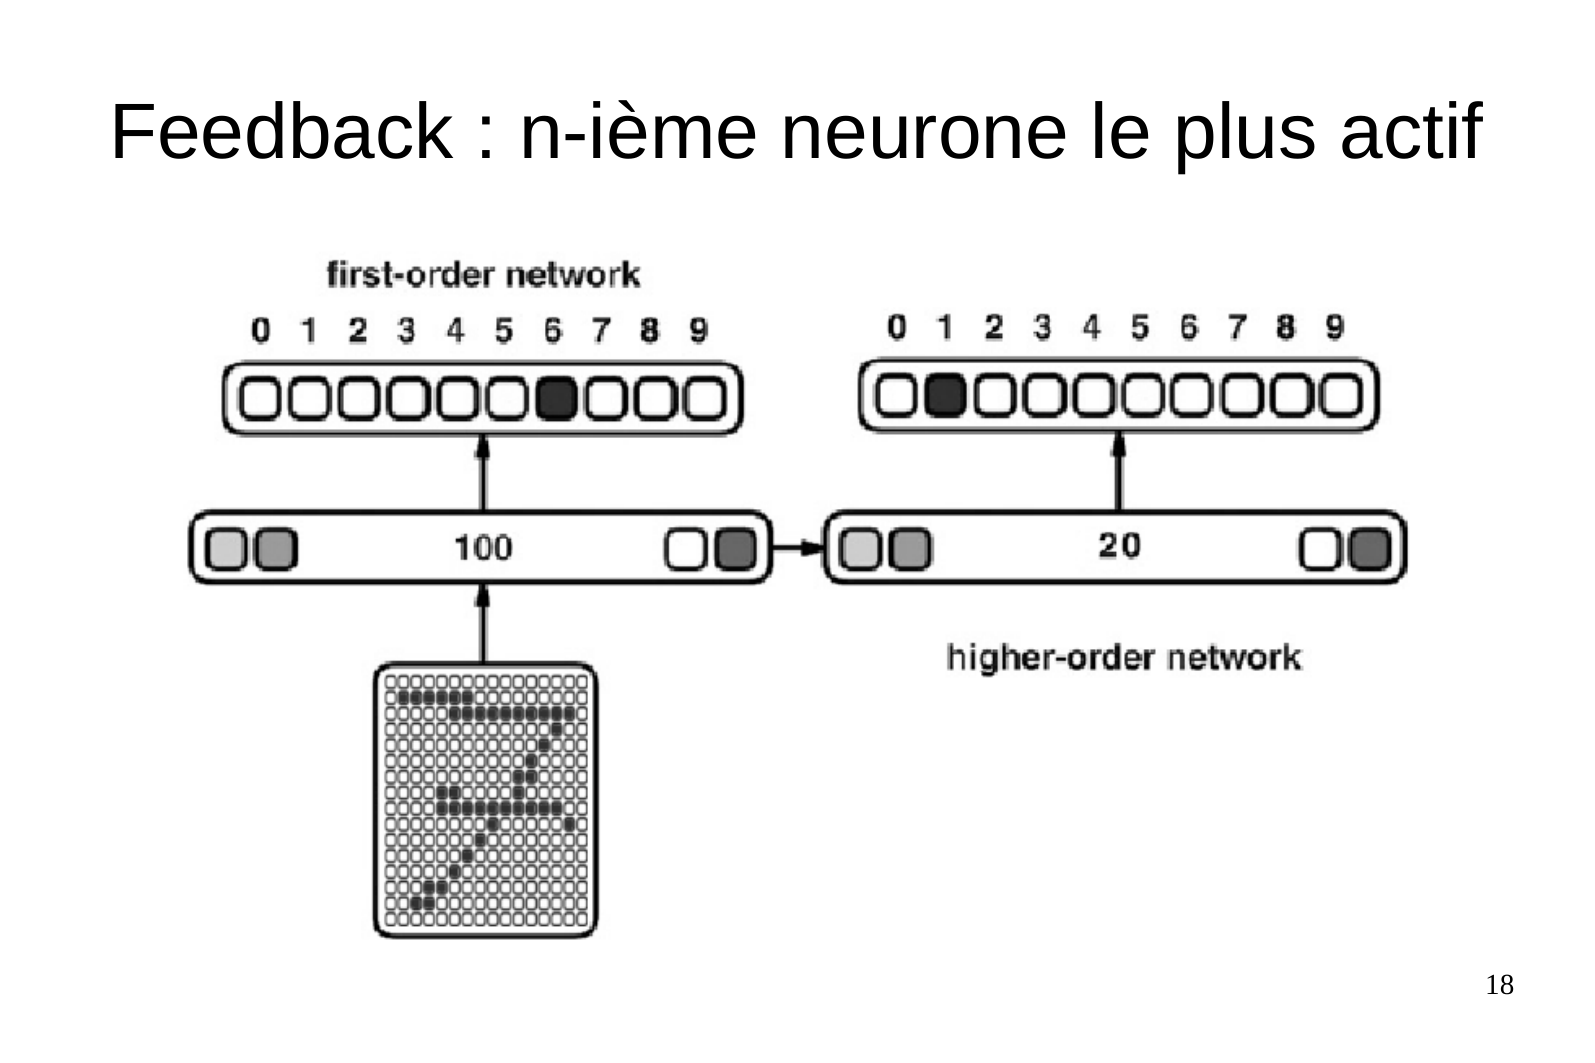

# Feedback : n-ième neurone le plus actif
18